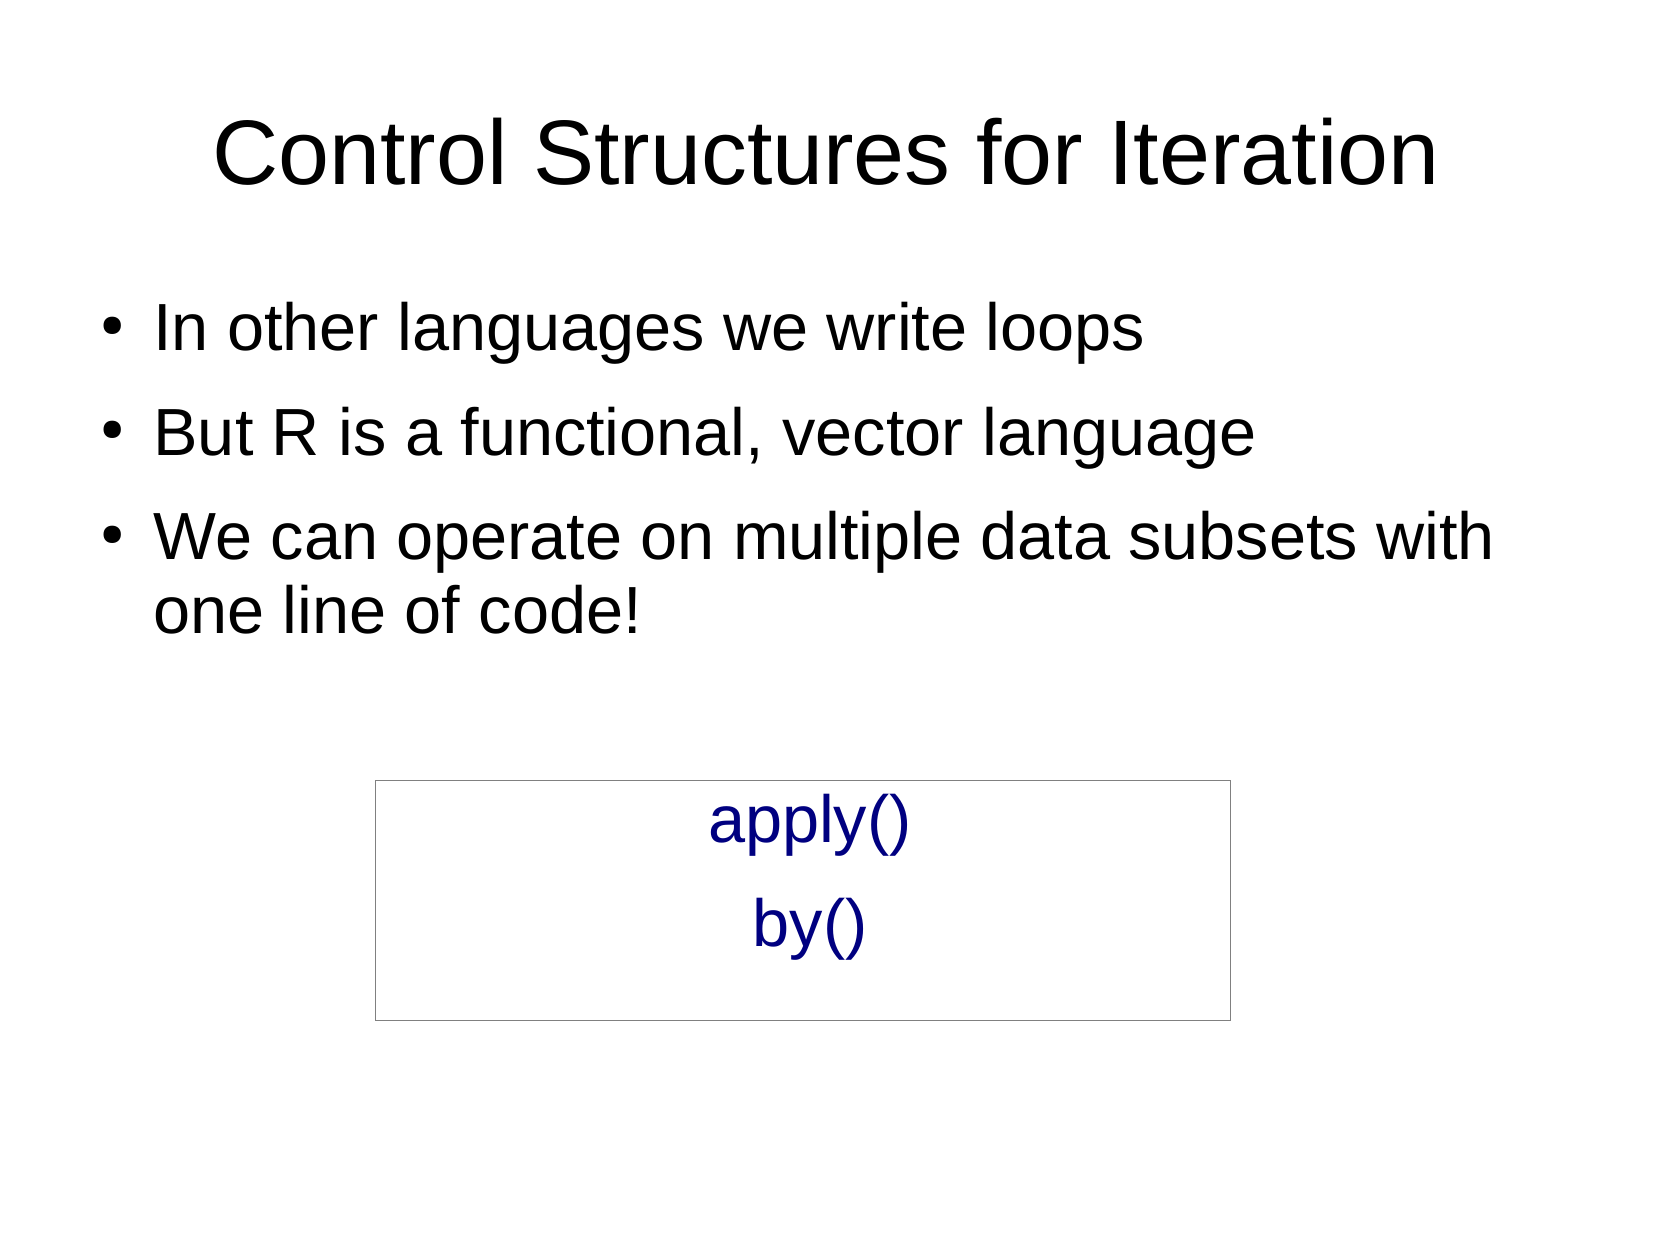

# Control Structures for Iteration
In other languages we write loops
But R is a functional, vector language
We can operate on multiple data subsets with one line of code!
apply()
by()